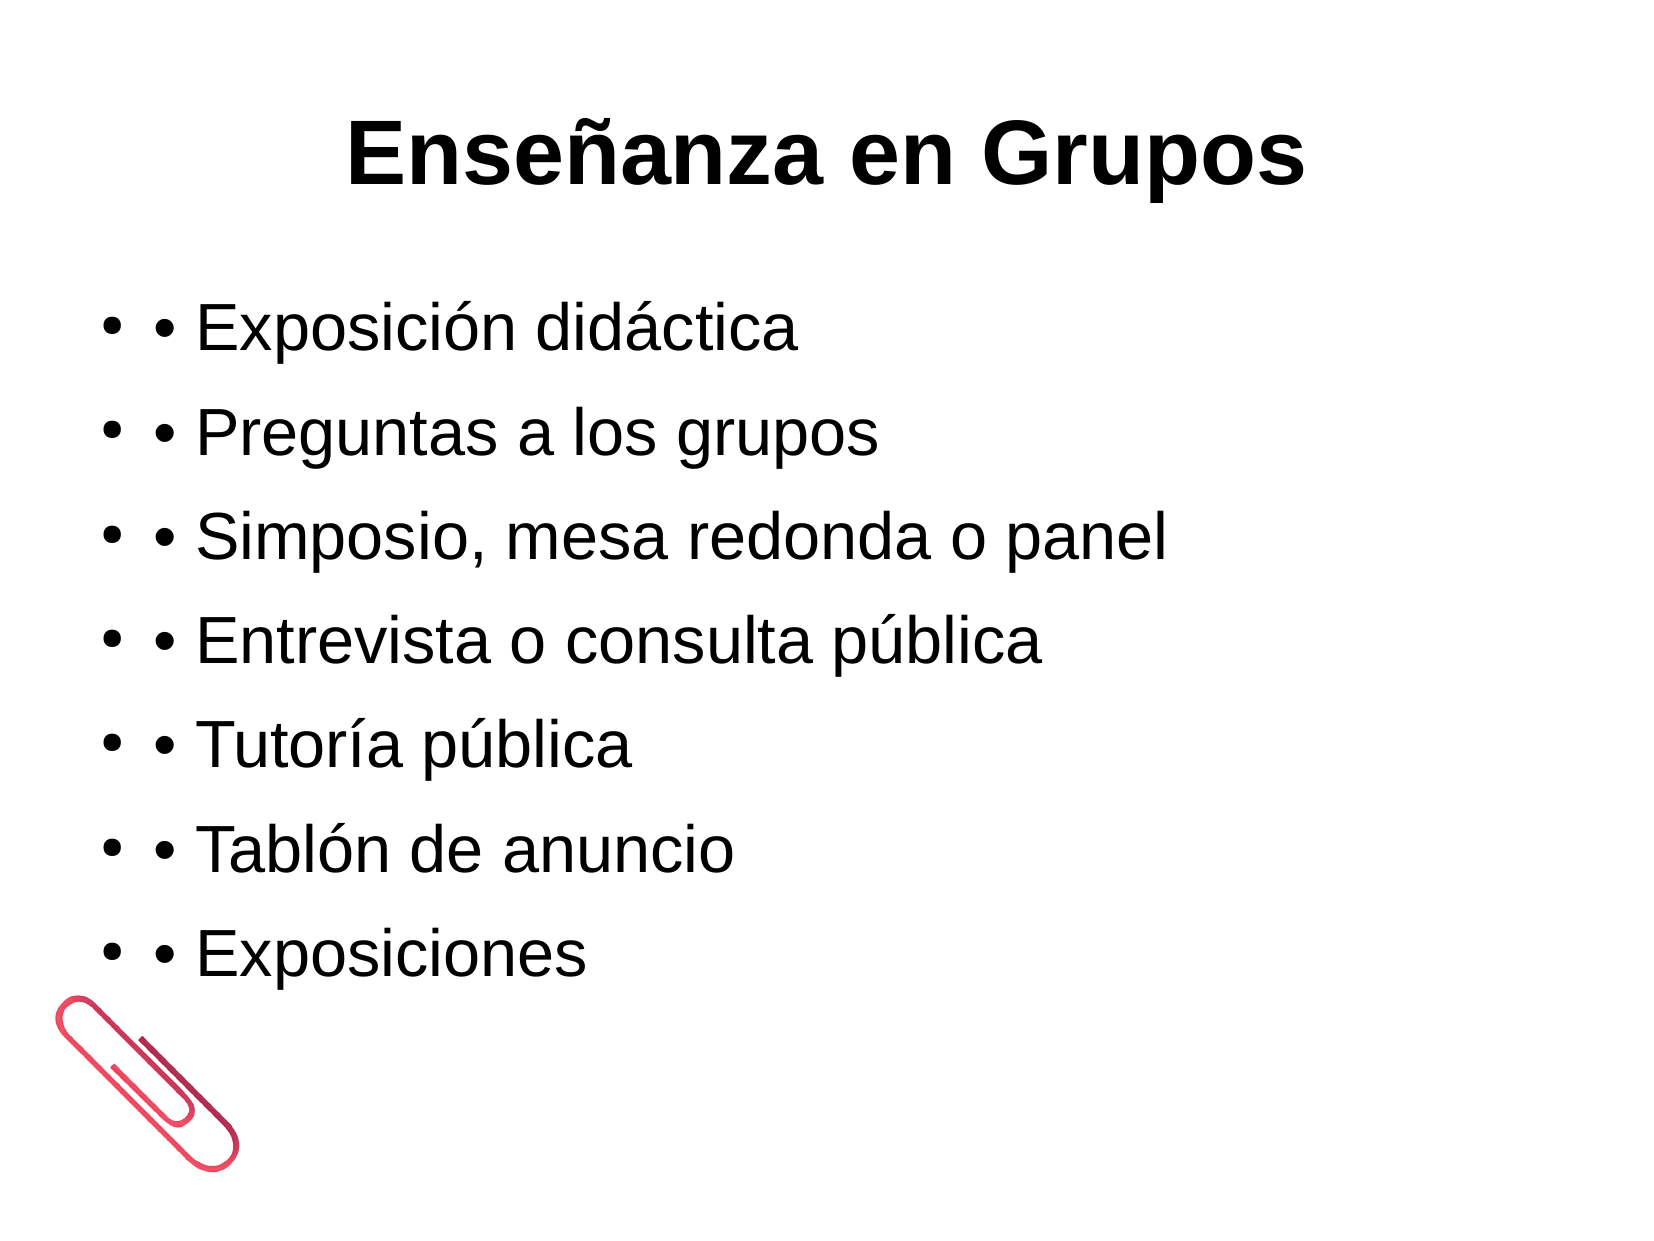

# Enseñanza en Grupos
• Exposición didáctica
• Preguntas a los grupos
• Simposio, mesa redonda o panel
• Entrevista o consulta pública
• Tutoría pública
• Tablón de anuncio
• Exposiciones